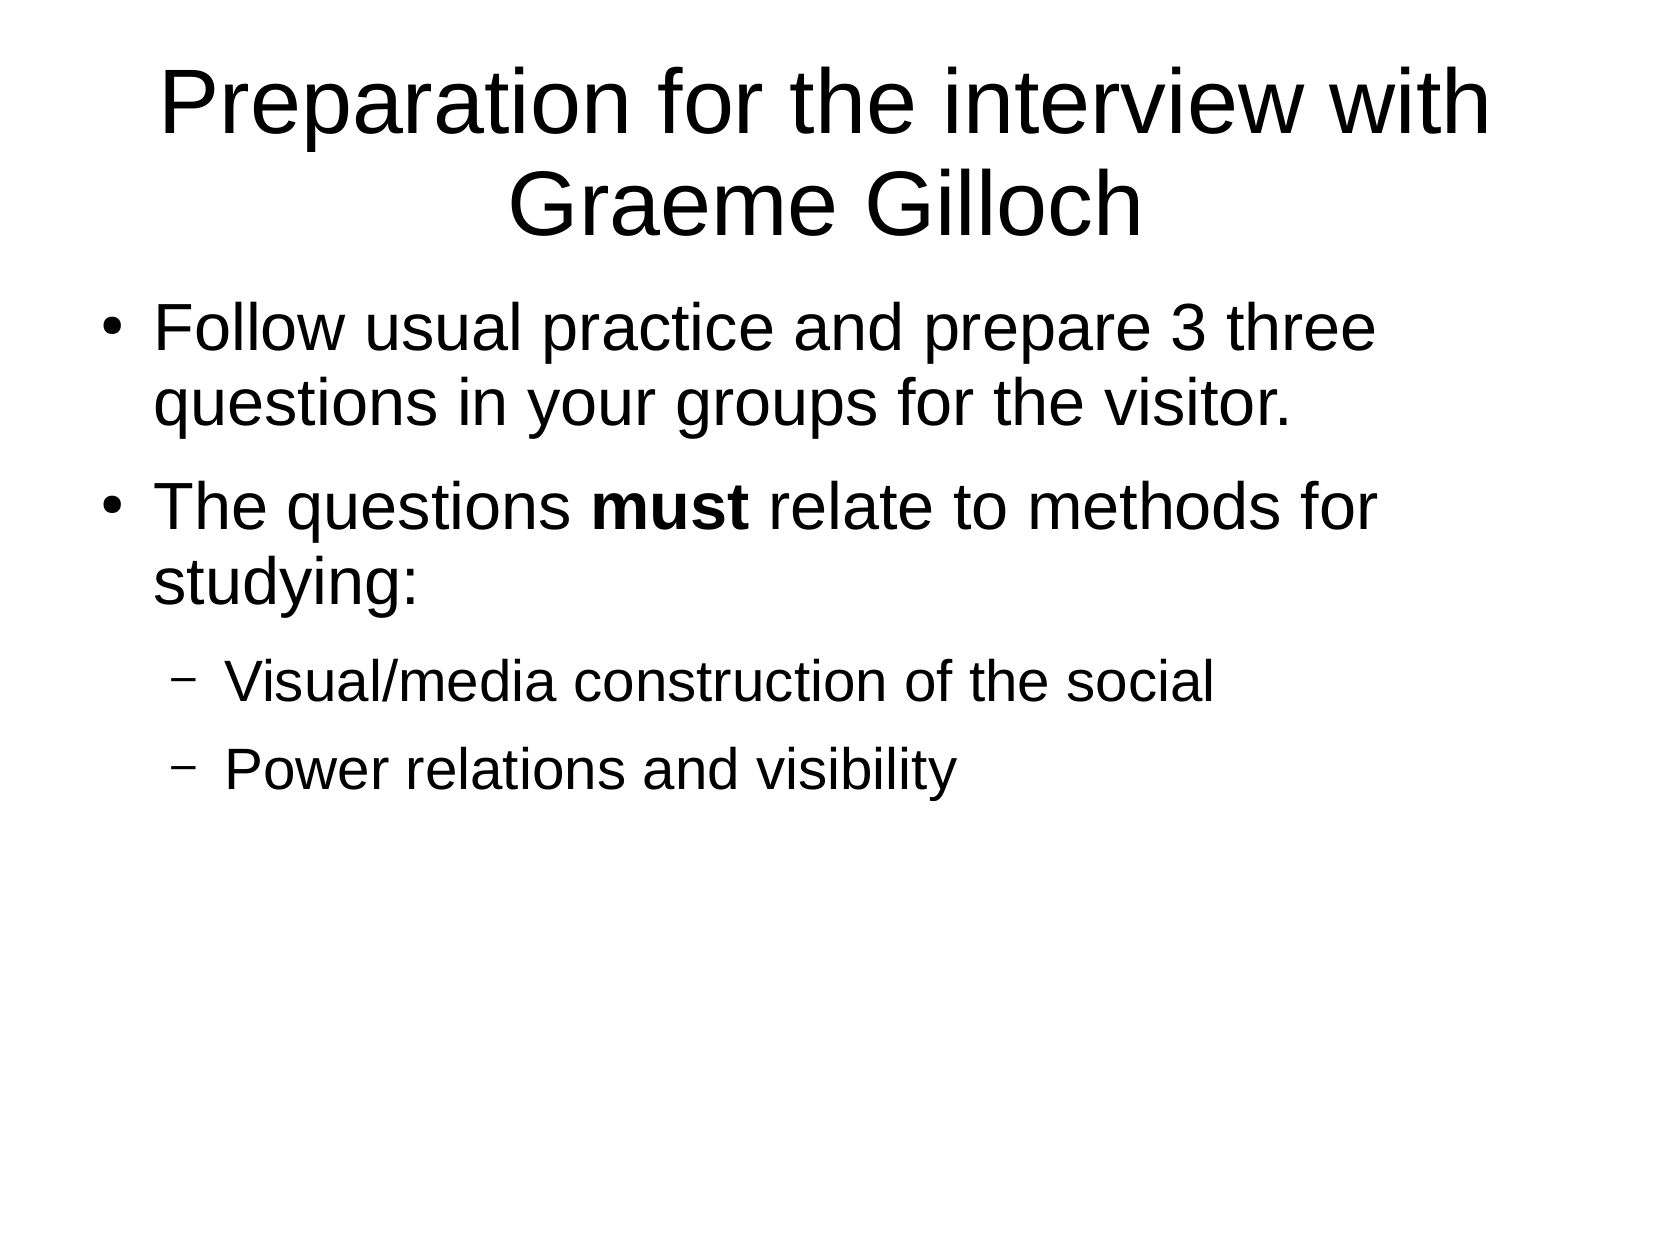

# Preparation for the interview with Graeme Gilloch
Follow usual practice and prepare 3 three questions in your groups for the visitor.
The questions must relate to methods for studying:
Visual/media construction of the social
Power relations and visibility